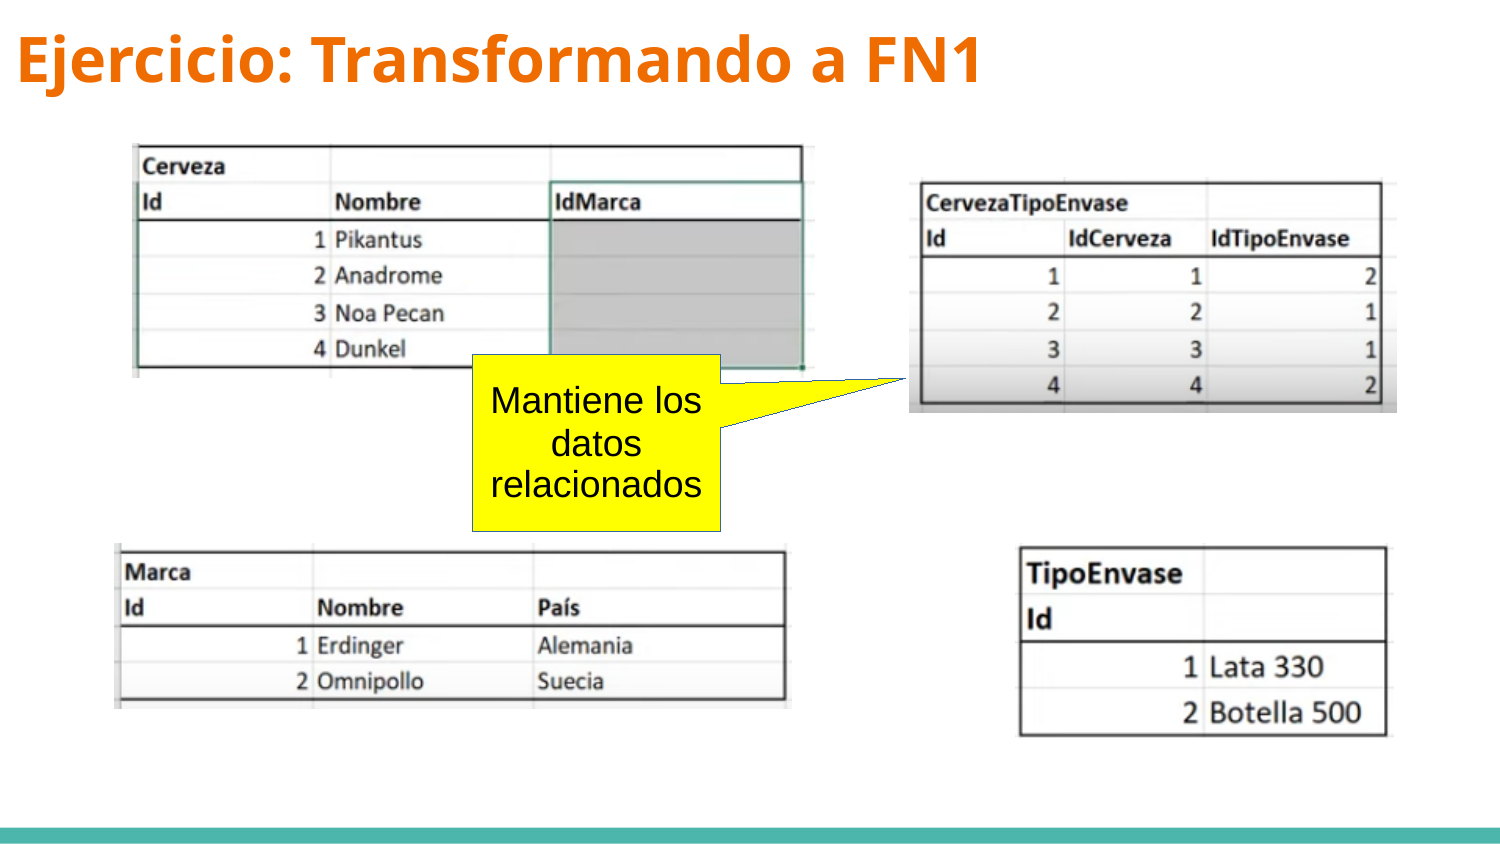

# Ejercicio: Transformando a FN1
Mantiene los datos relacionados